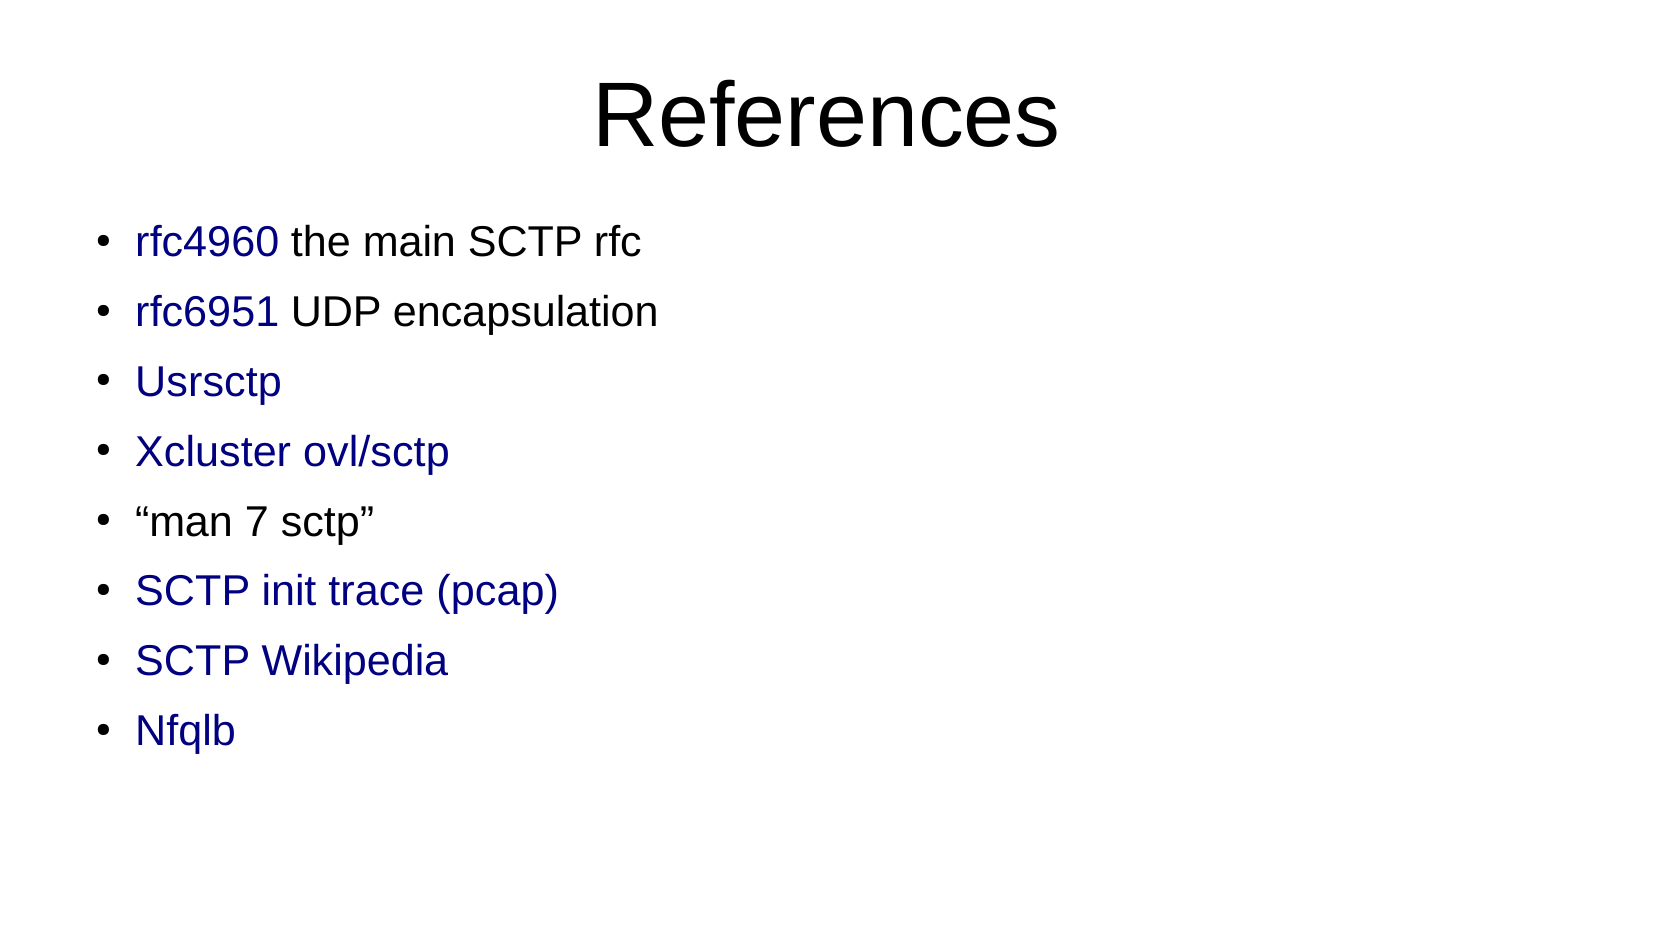

# References
rfc4960 the main SCTP rfc
rfc6951 UDP encapsulation
Usrsctp
Xcluster ovl/sctp
“man 7 sctp”
SCTP init trace (pcap)
SCTP Wikipedia
Nfqlb